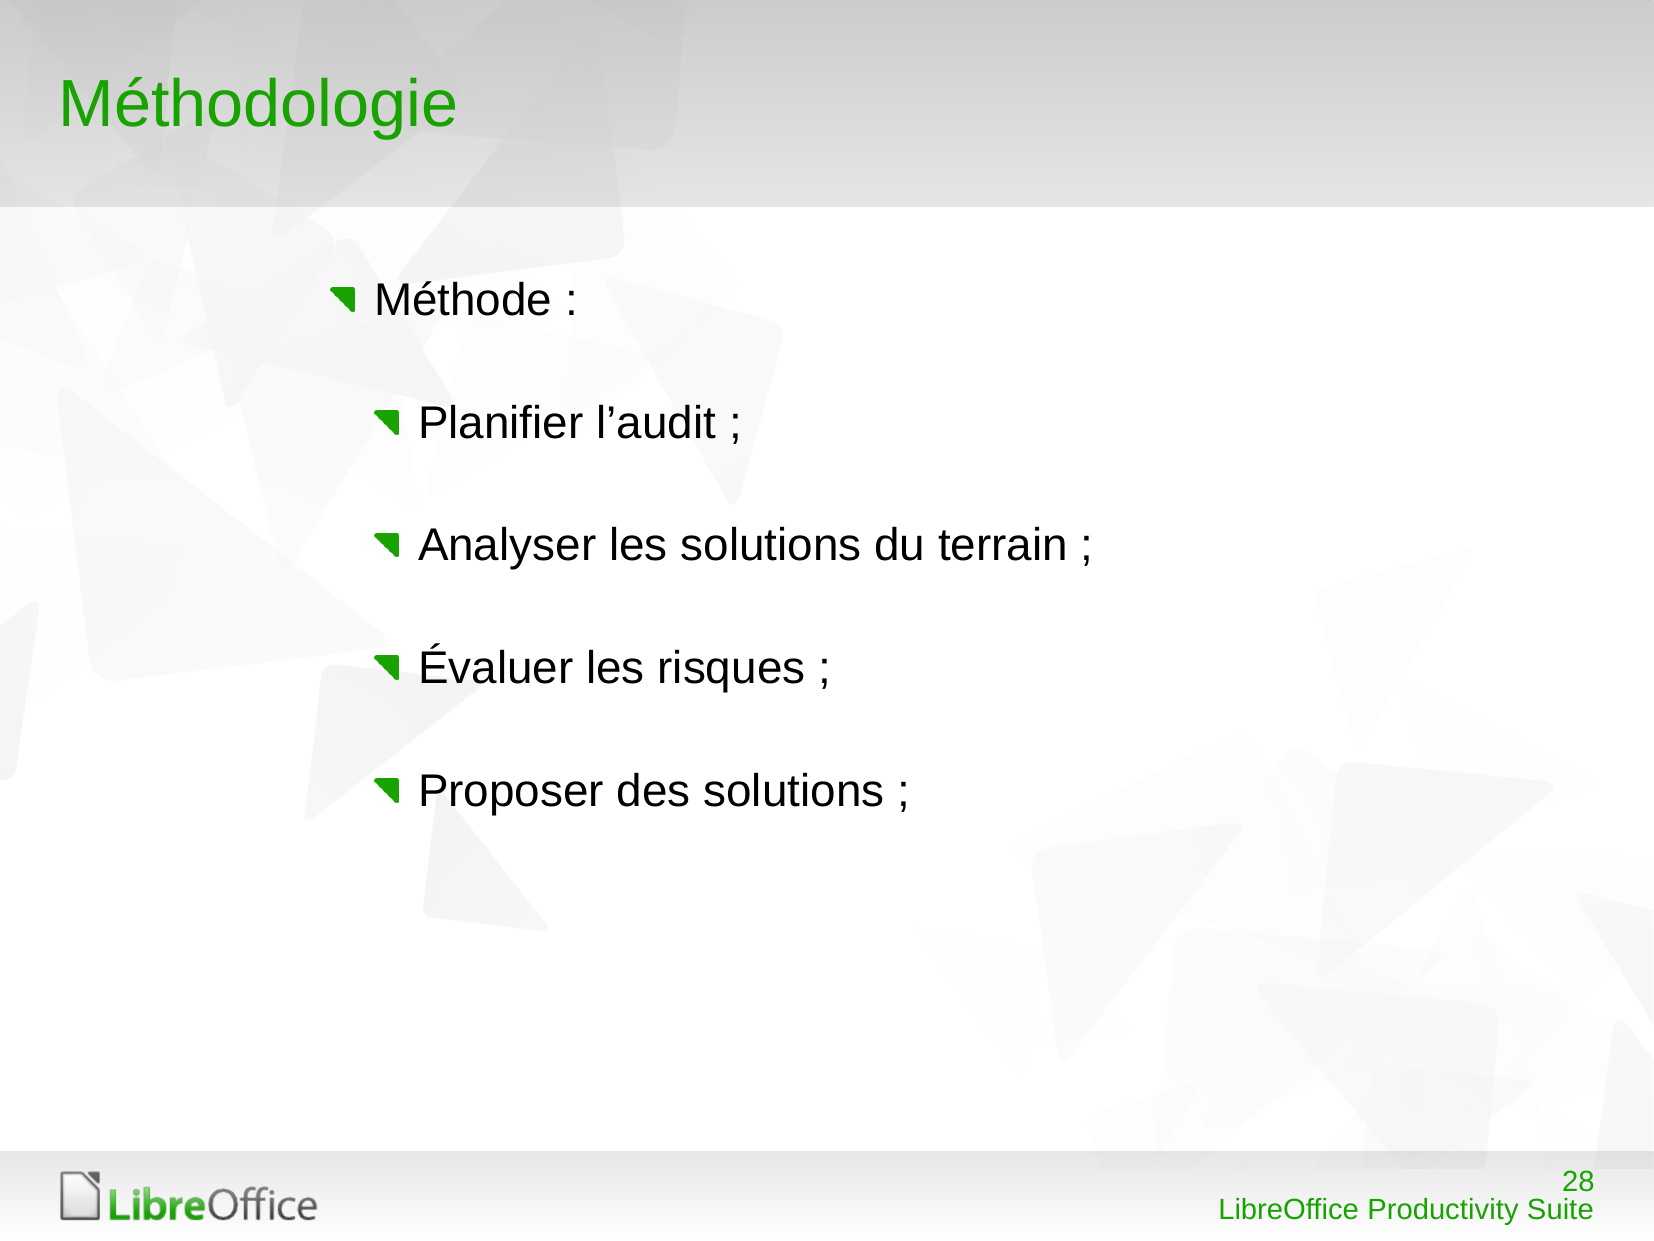

# Méthodologie
Méthode :
Planifier l’audit ;
Analyser les solutions du terrain ;
Évaluer les risques ;
Proposer des solutions ;
28
LibreOffice Productivity Suite